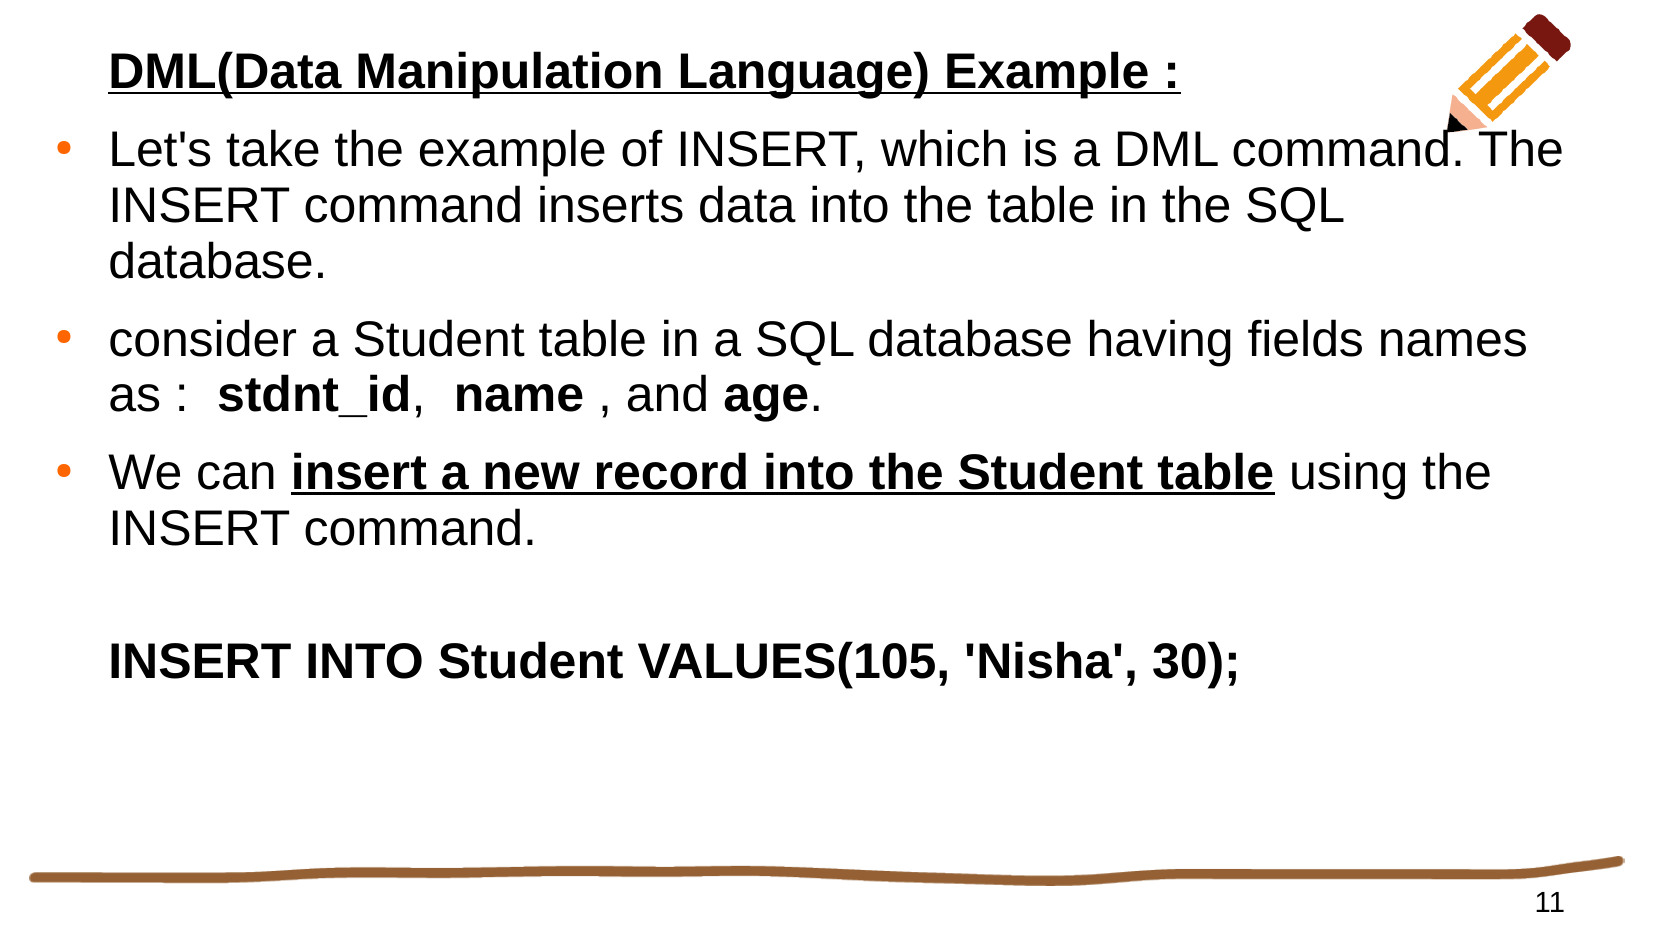

# DML(Data Manipulation Language) Example :
Let's take the example of INSERT, which is a DML command. The INSERT command inserts data into the table in the SQL database.
consider a Student table in a SQL database having fields names as : stdnt_id, name , and age.
We can insert a new record into the Student table using the INSERT command.
INSERT INTO Student VALUES(105, 'Nisha', 30);
11